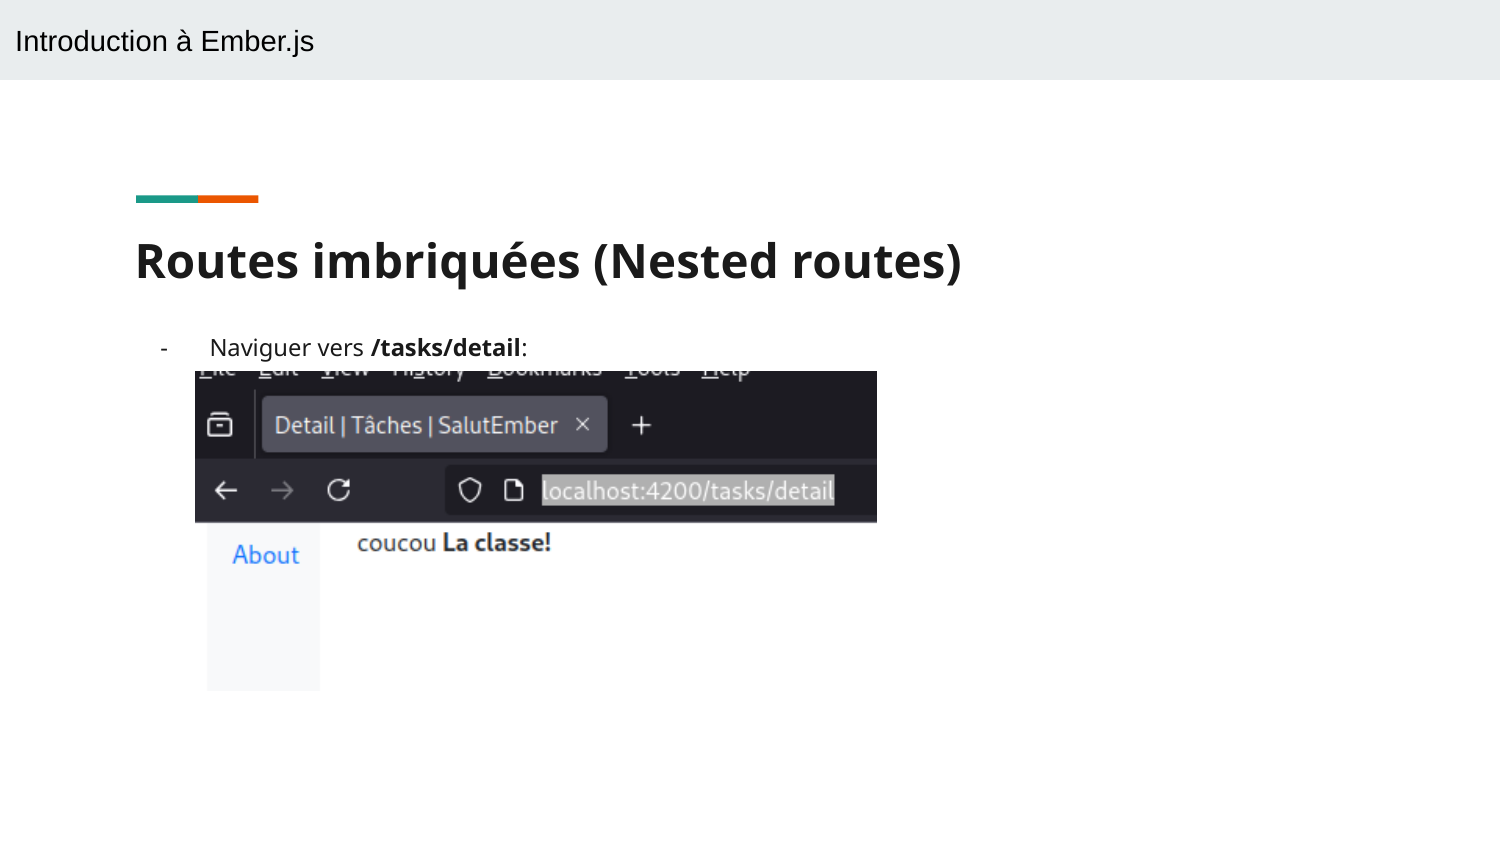

# Routes imbriquées (Nested routes)
Naviguer vers /tasks/detail: